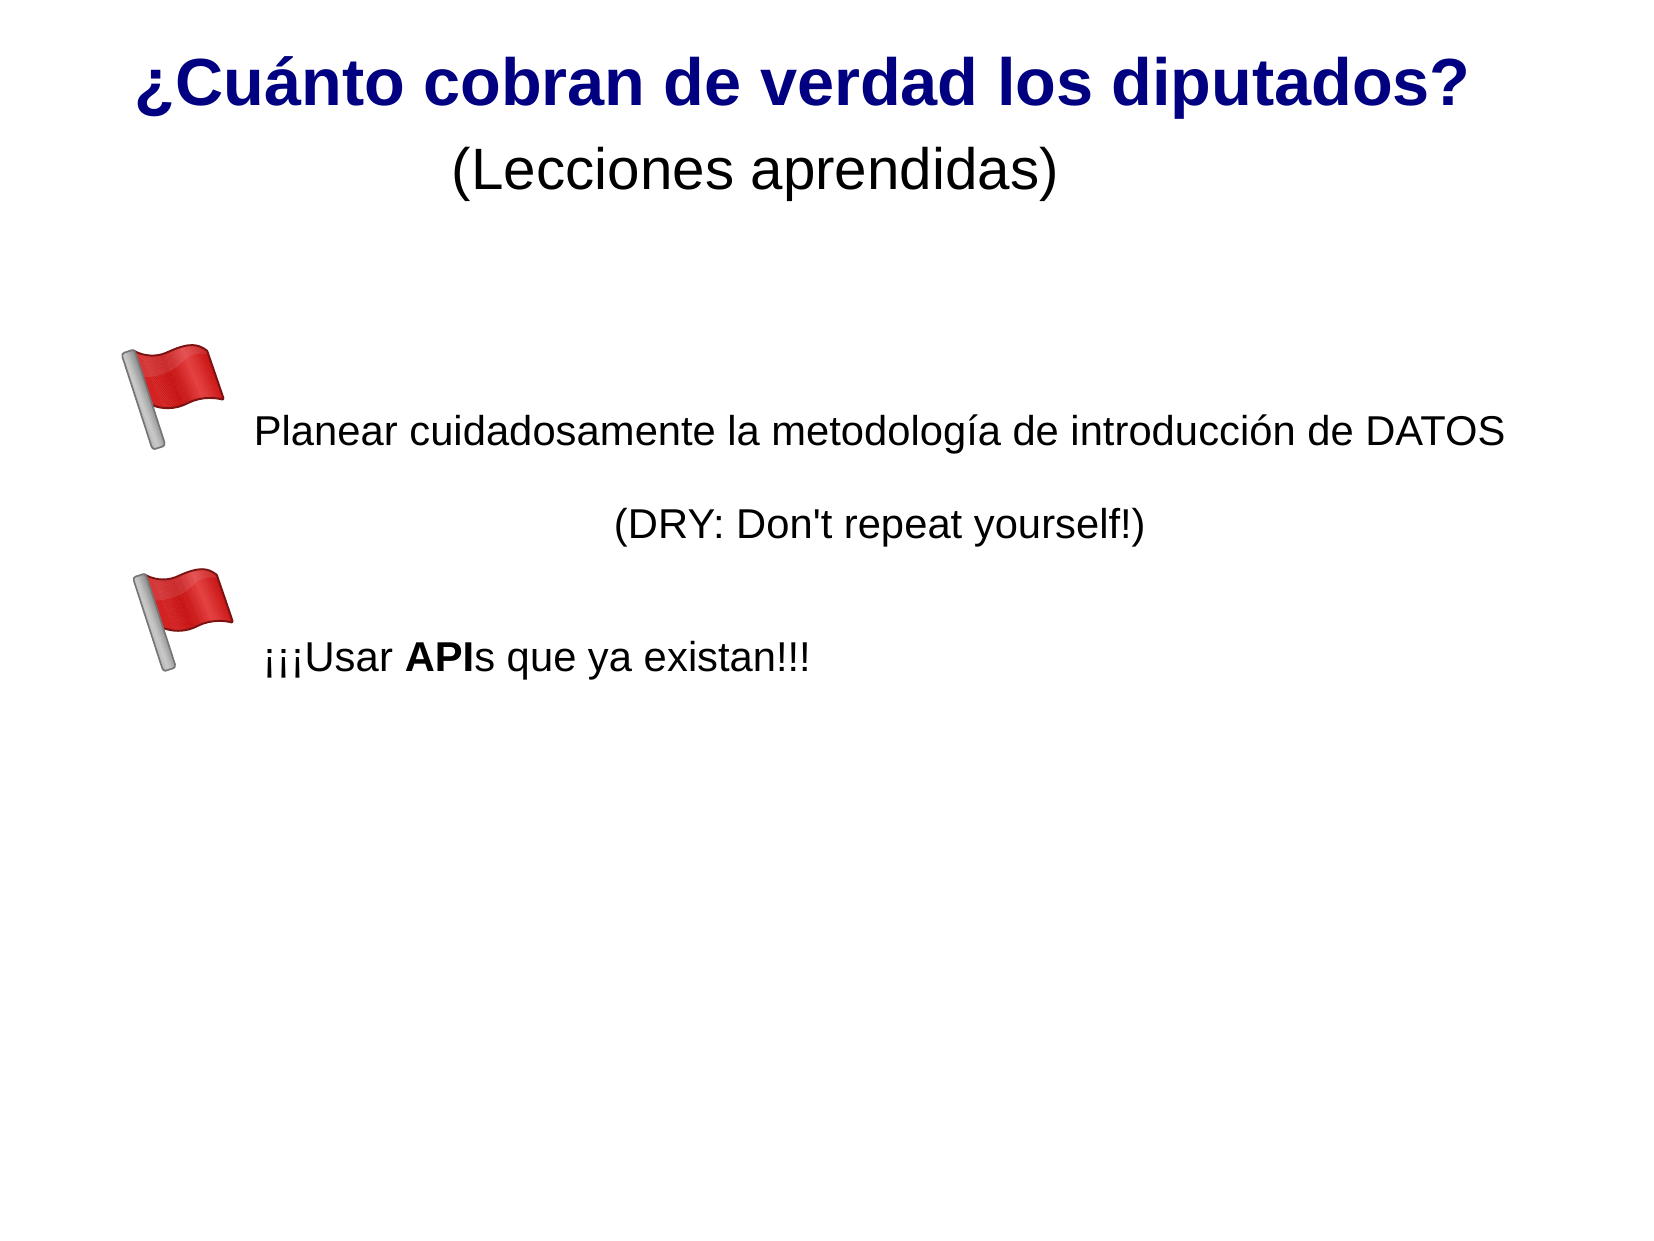

¿Cuánto cobran de verdad los diputados?
(Lecciones aprendidas)
Planear cuidadosamente la metodología de introducción de DATOS
(DRY: Don't repeat yourself!)
¡¡¡Usar APIs que ya existan!!!